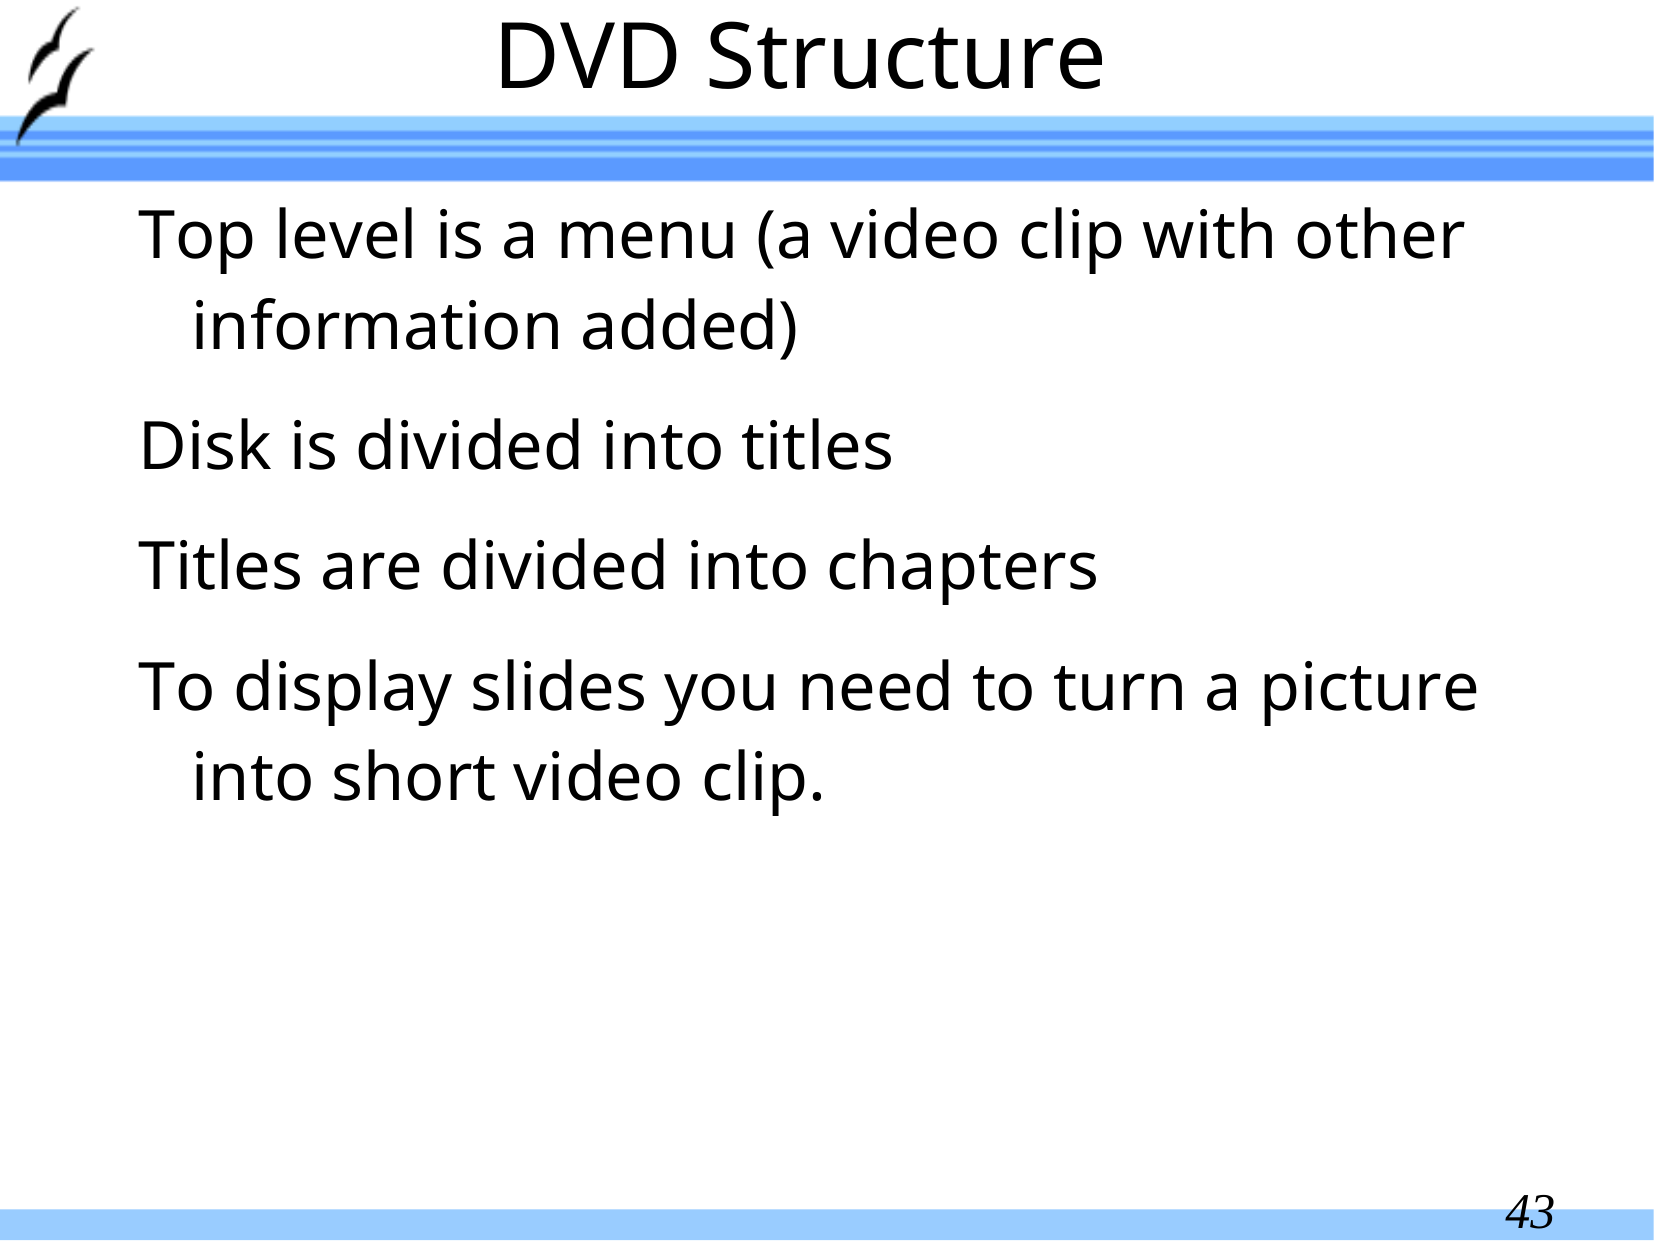

# DVD Structure
Top level is a menu (a video clip with other information added)
Disk is divided into titles
Titles are divided into chapters
To display slides you need to turn a picture into short video clip.